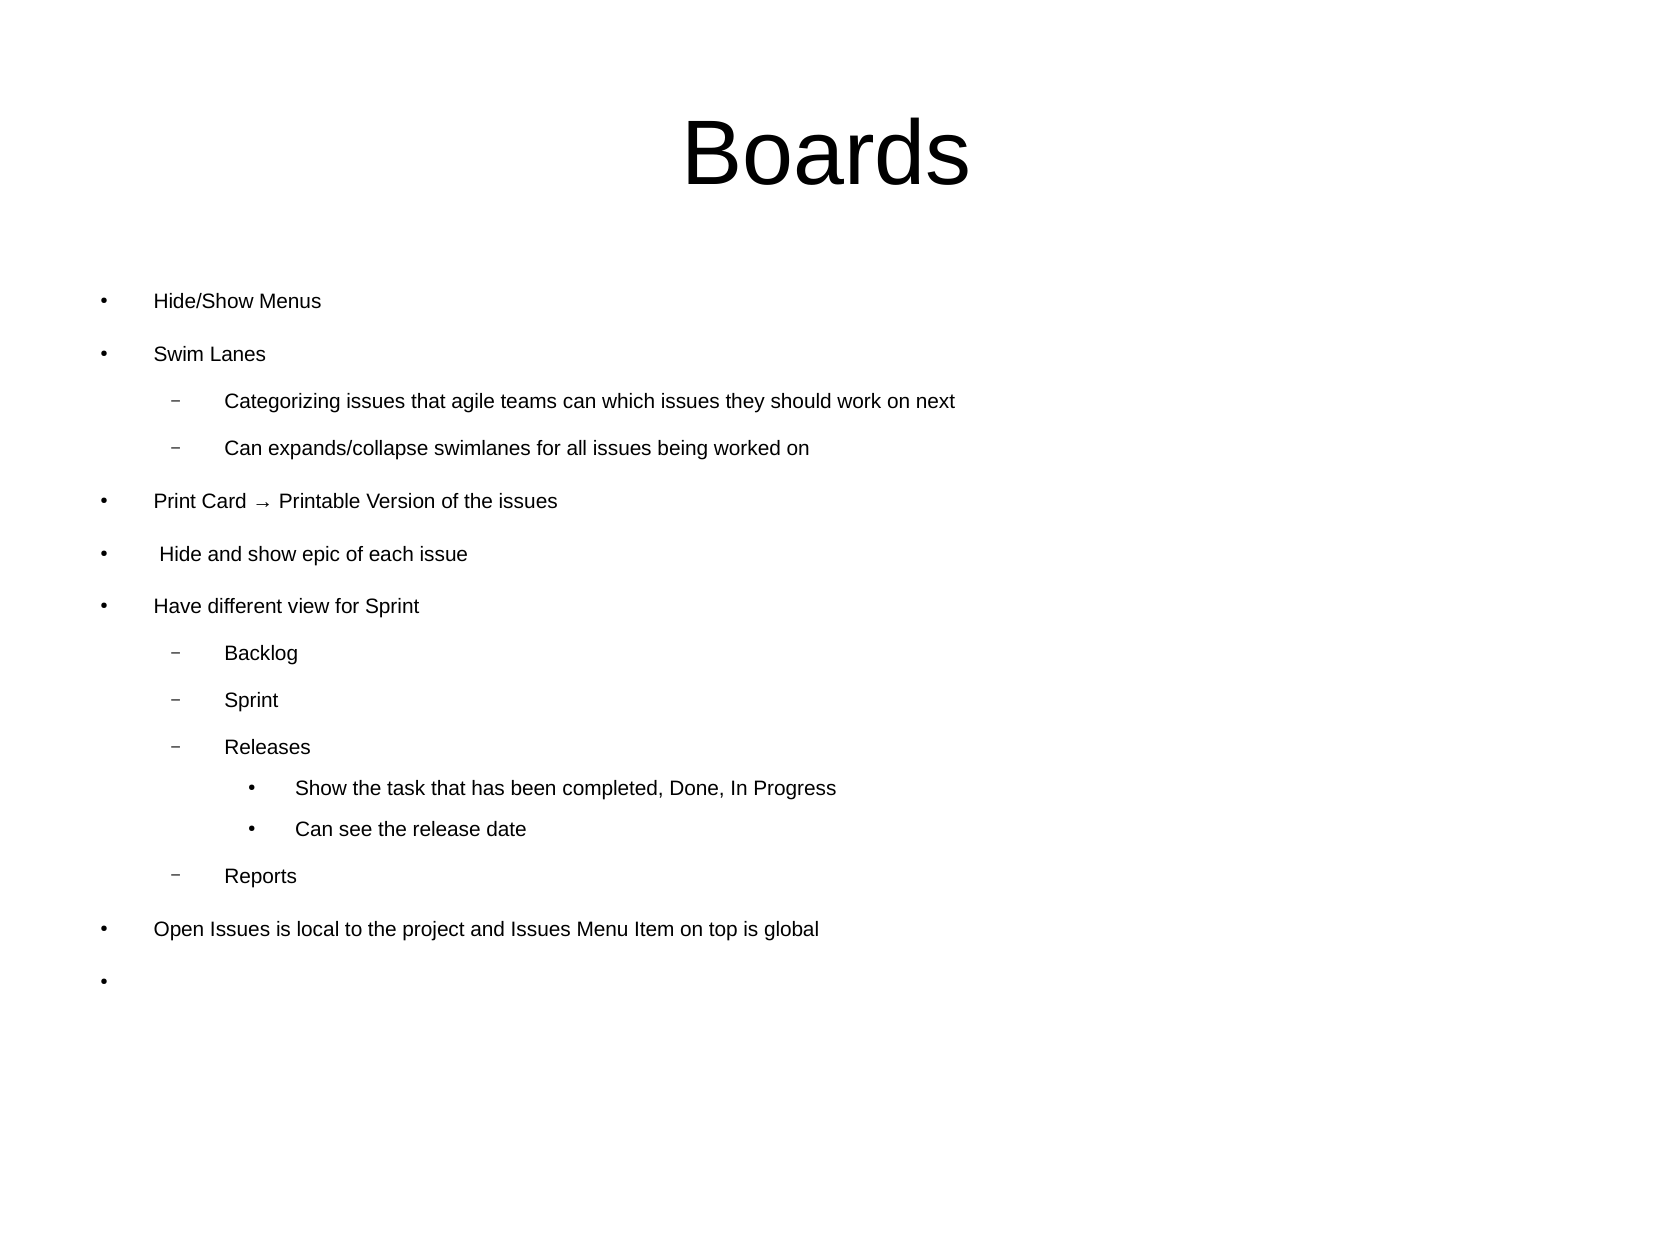

# Boards
Hide/Show Menus
Swim Lanes
Categorizing issues that agile teams can which issues they should work on next
Can expands/collapse swimlanes for all issues being worked on
Print Card → Printable Version of the issues
 Hide and show epic of each issue
Have different view for Sprint
Backlog
Sprint
Releases
Show the task that has been completed, Done, In Progress
Can see the release date
Reports
Open Issues is local to the project and Issues Menu Item on top is global